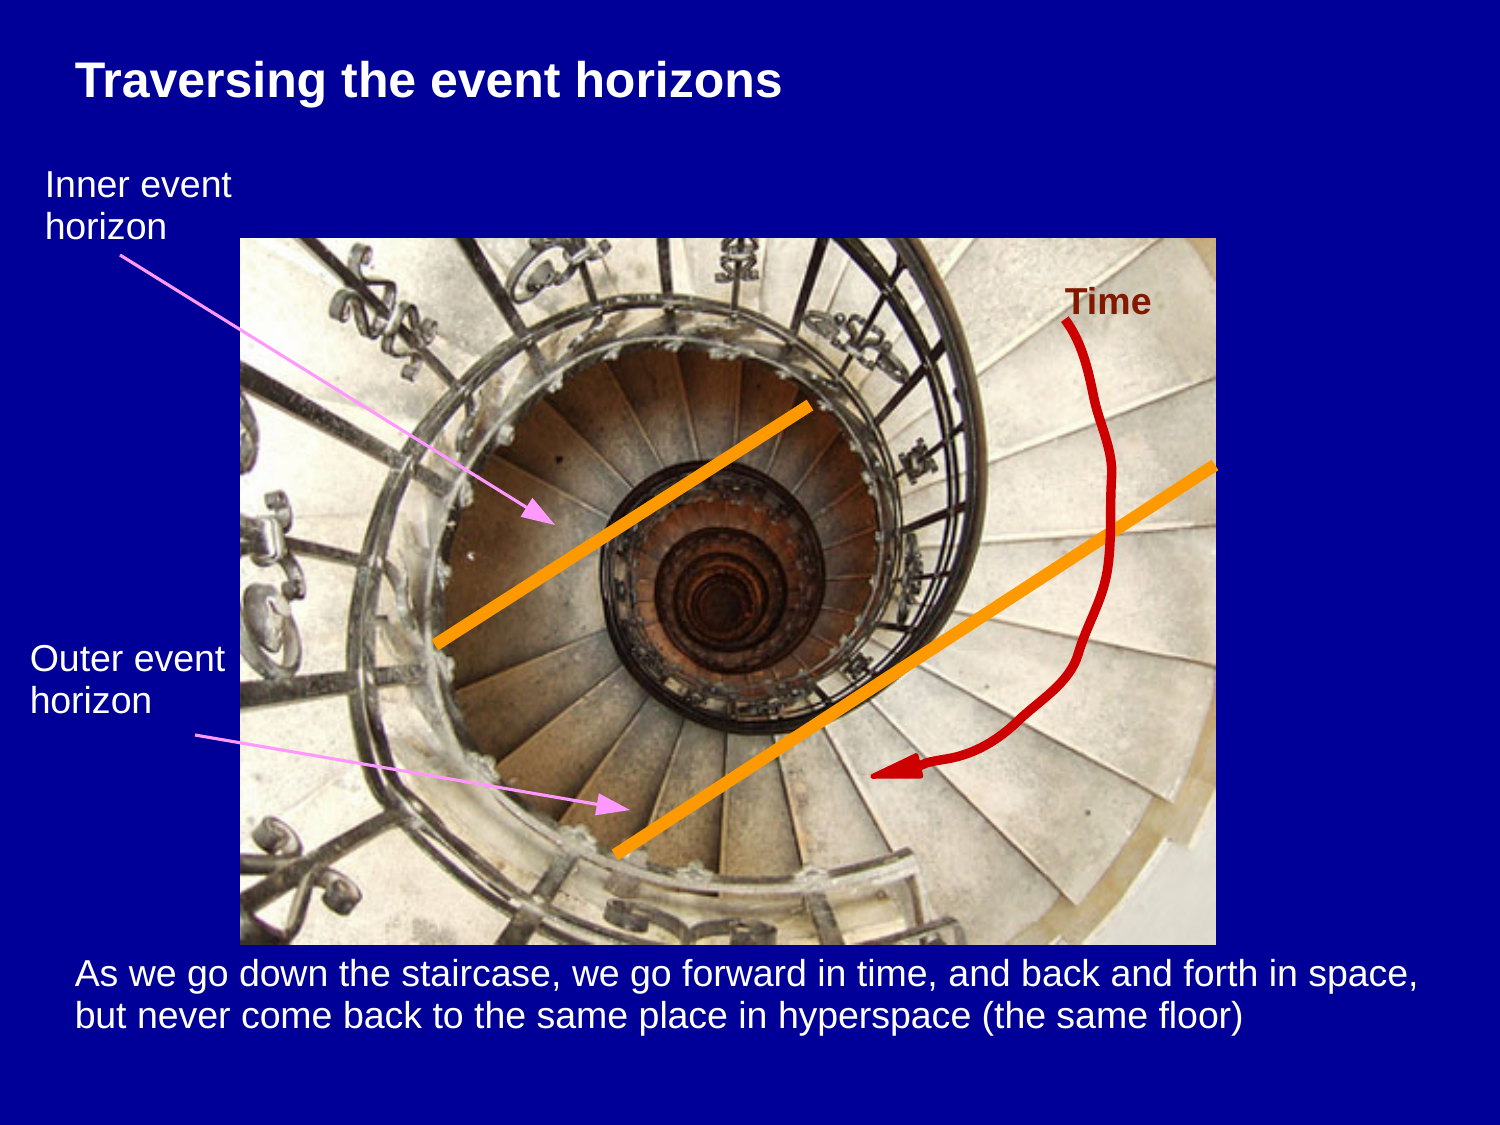

Traversing the event horizons
Inner event horizon
Time
Outer event horizon
As we go down the staircase, we go forward in time, and back and forth in space, but never come back to the same place in hyperspace (the same floor)